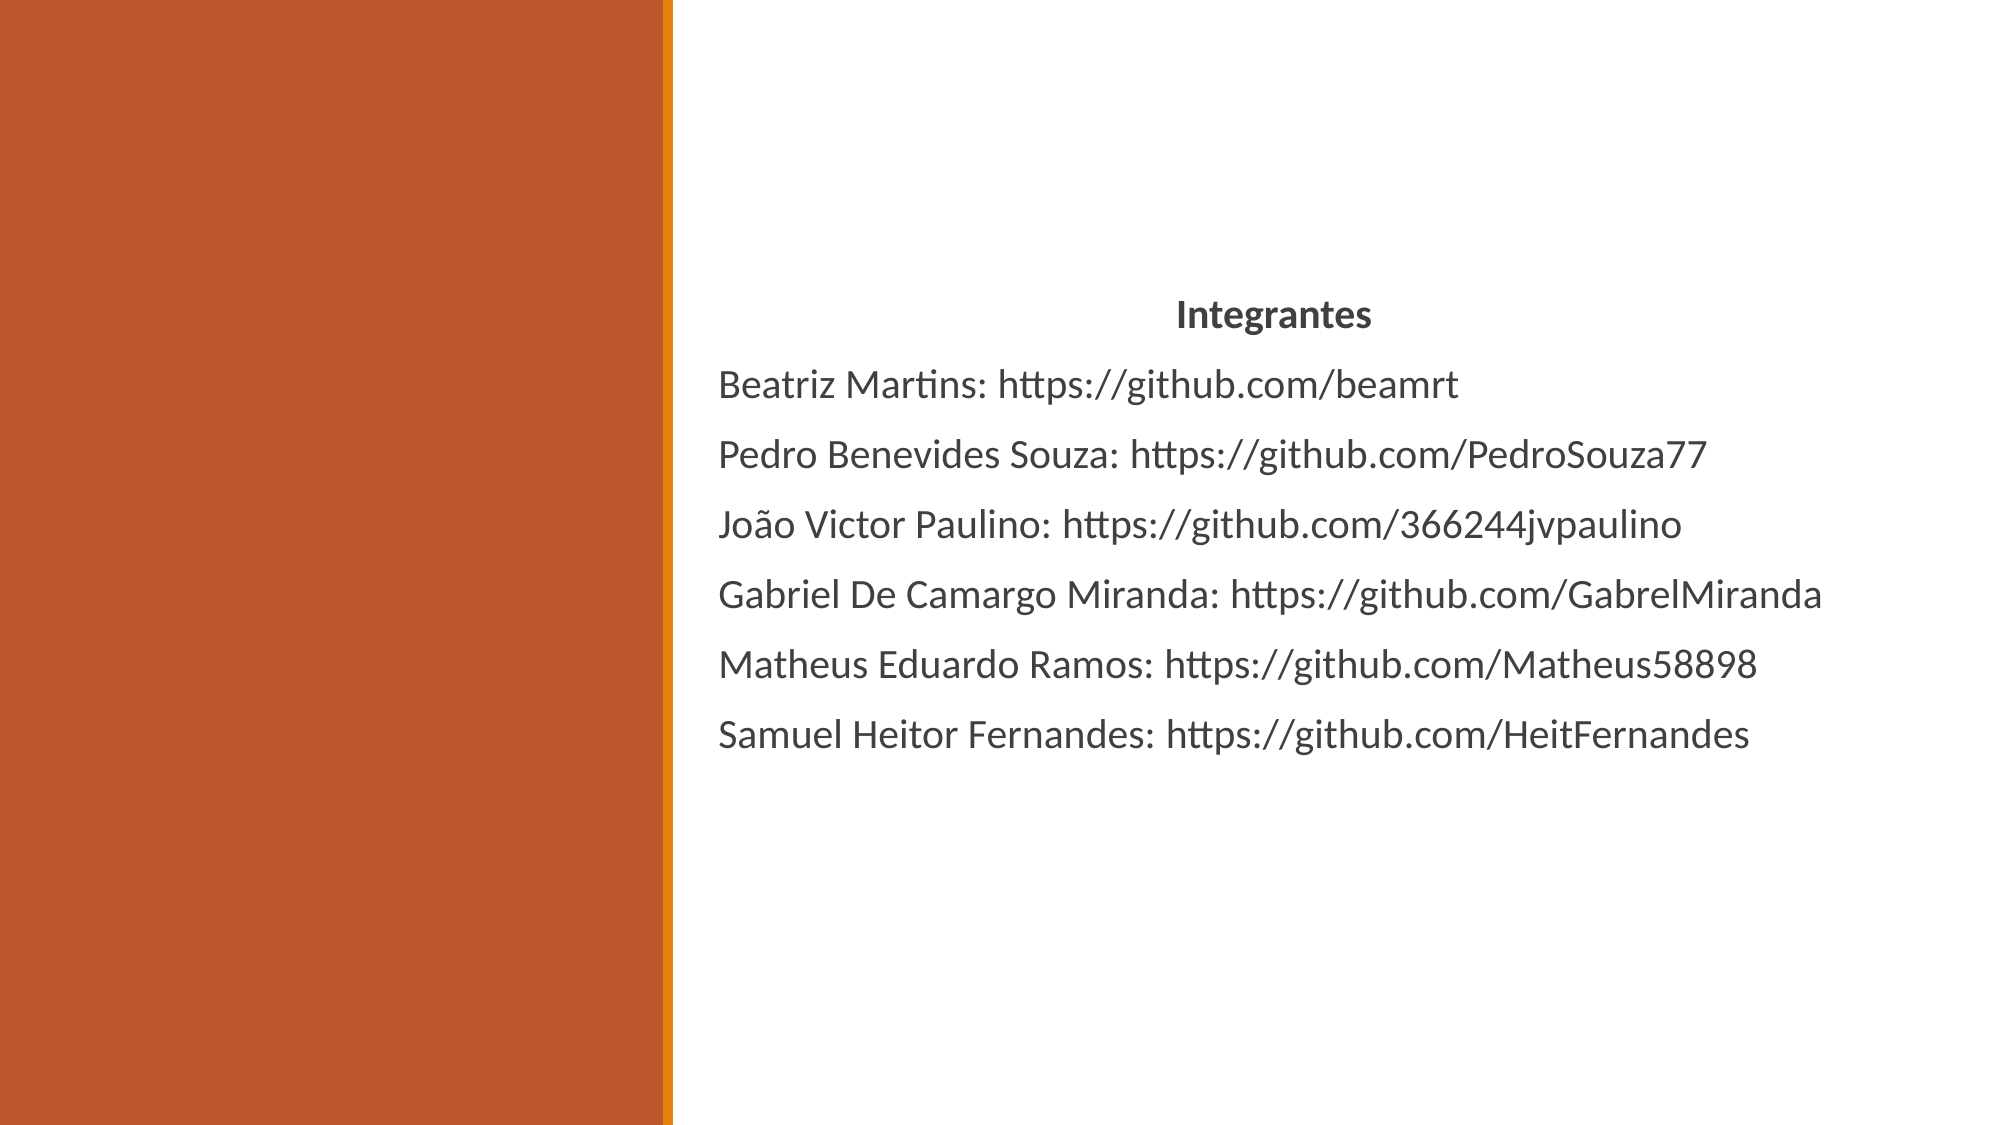

# Integrantes
Beatriz Martins: https://github.com/beamrt
Pedro Benevides Souza: https://github.com/PedroSouza77
João Victor Paulino: https://github.com/366244jvpaulino
Gabriel De Camargo Miranda: https://github.com/GabrelMiranda
Matheus Eduardo Ramos: https://github.com/Matheus58898
Samuel Heitor Fernandes: https://github.com/HeitFernandes